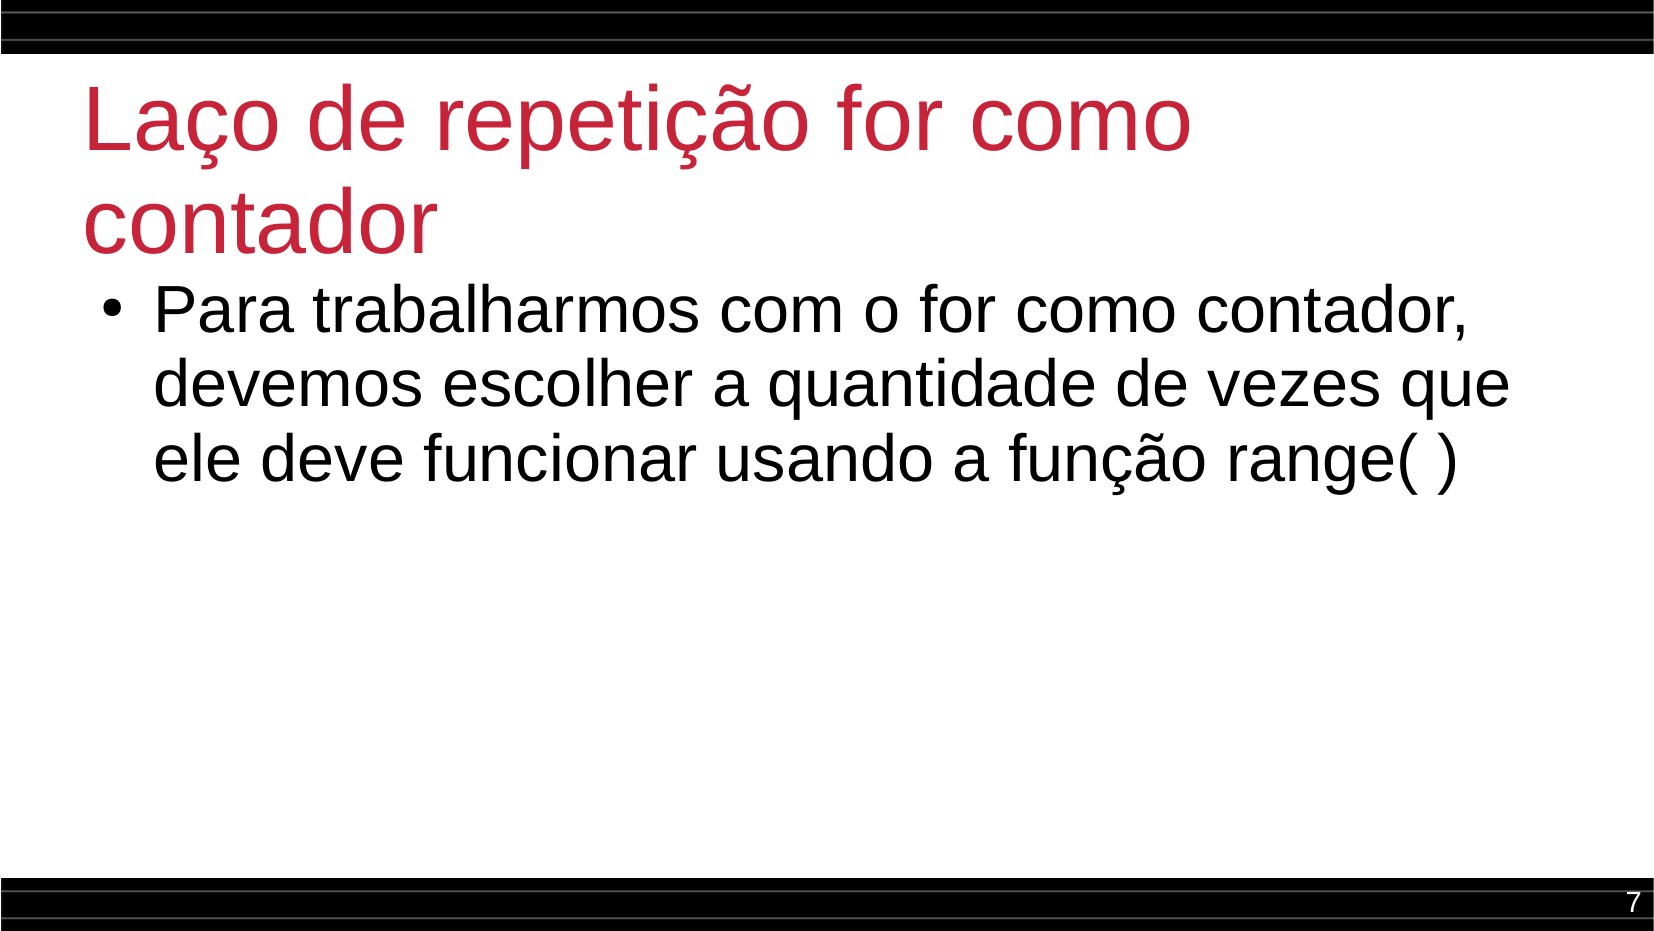

# Laço de repetição for como contador
Para trabalharmos com o for como contador, devemos escolher a quantidade de vezes que ele deve funcionar usando a função range( )